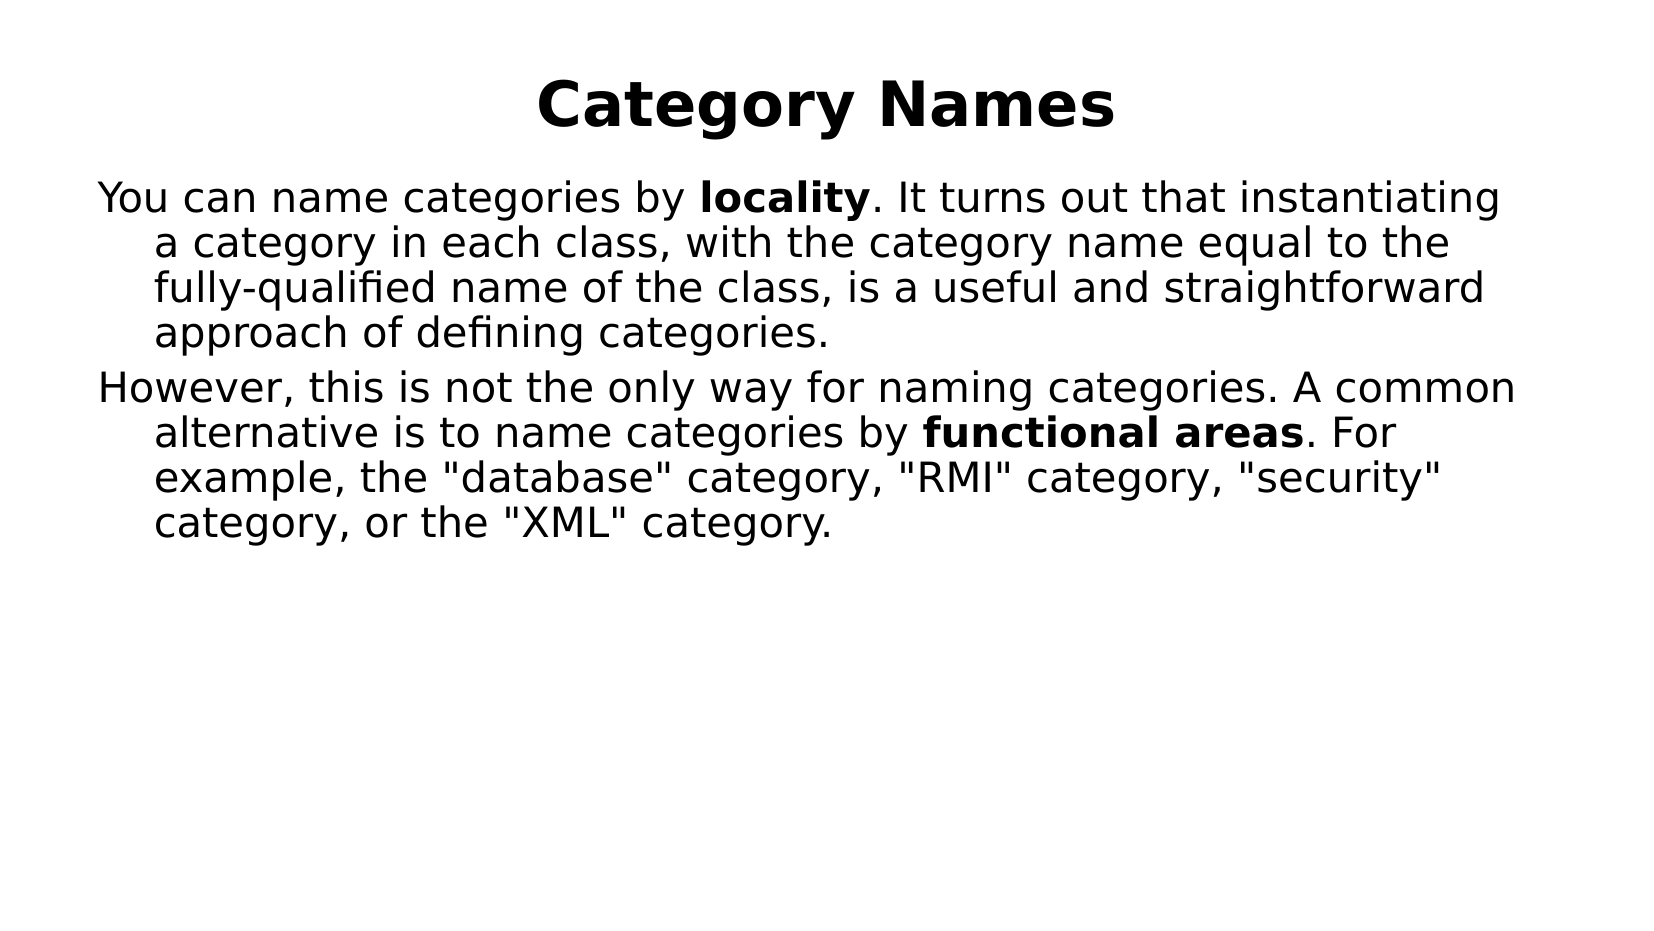

# Category Names
You can name categories by locality. It turns out that instantiating a category in each class, with the category name equal to the fully-qualified name of the class, is a useful and straightforward approach of defining categories.
However, this is not the only way for naming categories. A common alternative is to name categories by functional areas. For example, the "database" category, "RMI" category, "security" category, or the "XML" category.